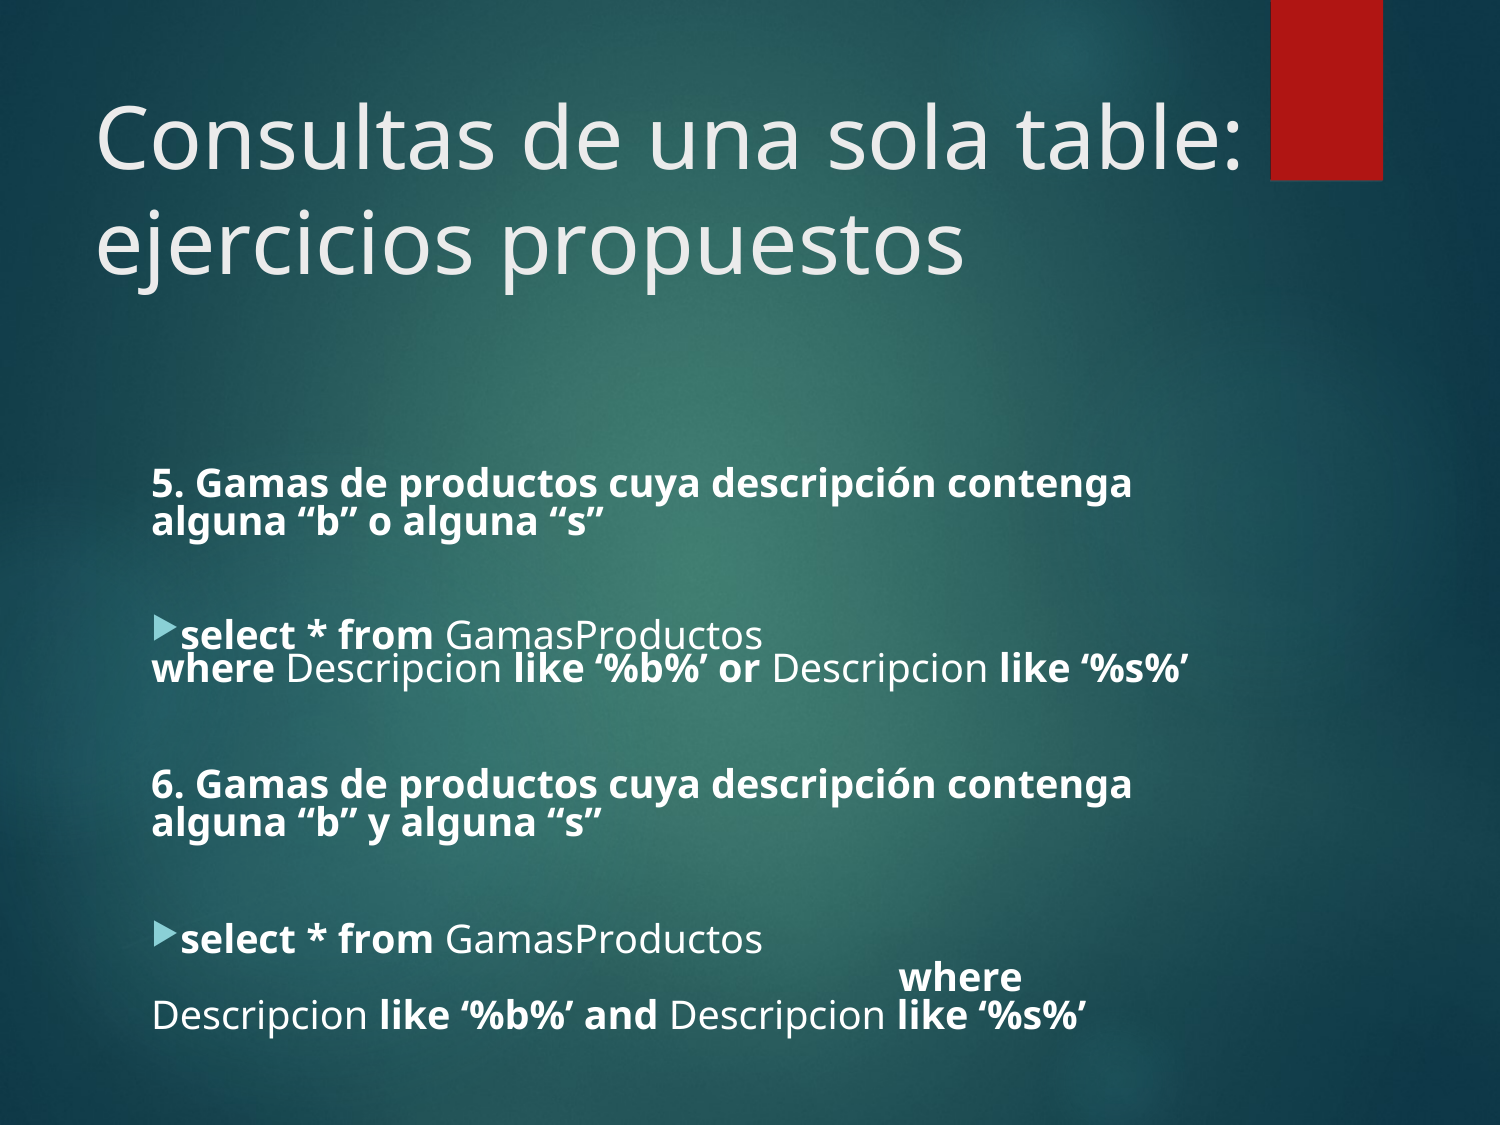

# Consultas de una sola table: ejercicios propuestos
5. Gamas de productos cuya descripción contenga alguna “b” o alguna “s”
select * from GamasProductos where Descripcion like ‘%b%’ or Descripcion like ‘%s%’
6. Gamas de productos cuya descripción contenga alguna “b” y alguna “s”
select * from GamasProductos where Descripcion like ‘%b%’ and Descripcion like ‘%s%’